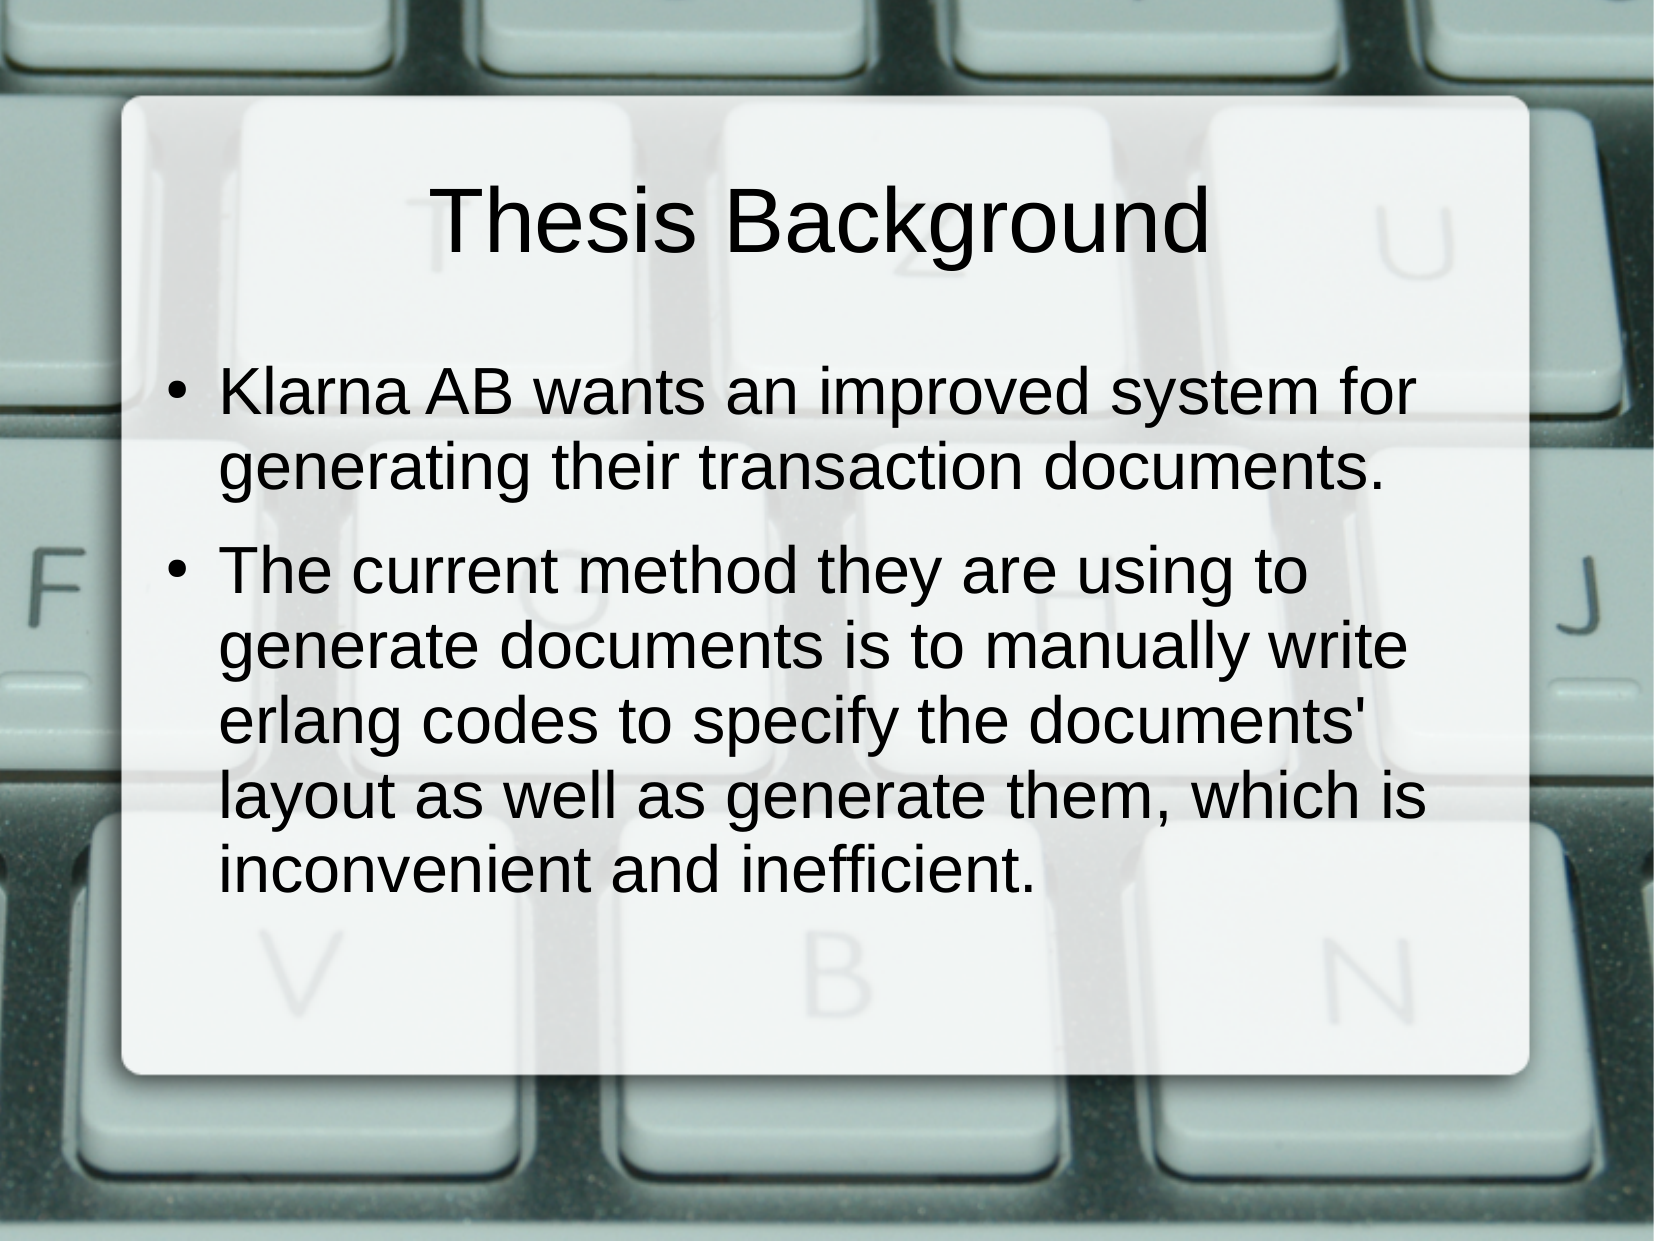

# Thesis Background
Klarna AB wants an improved system for generating their transaction documents.
The current method they are using to generate documents is to manually write erlang codes to specify the documents' layout as well as generate them, which is inconvenient and inefficient.